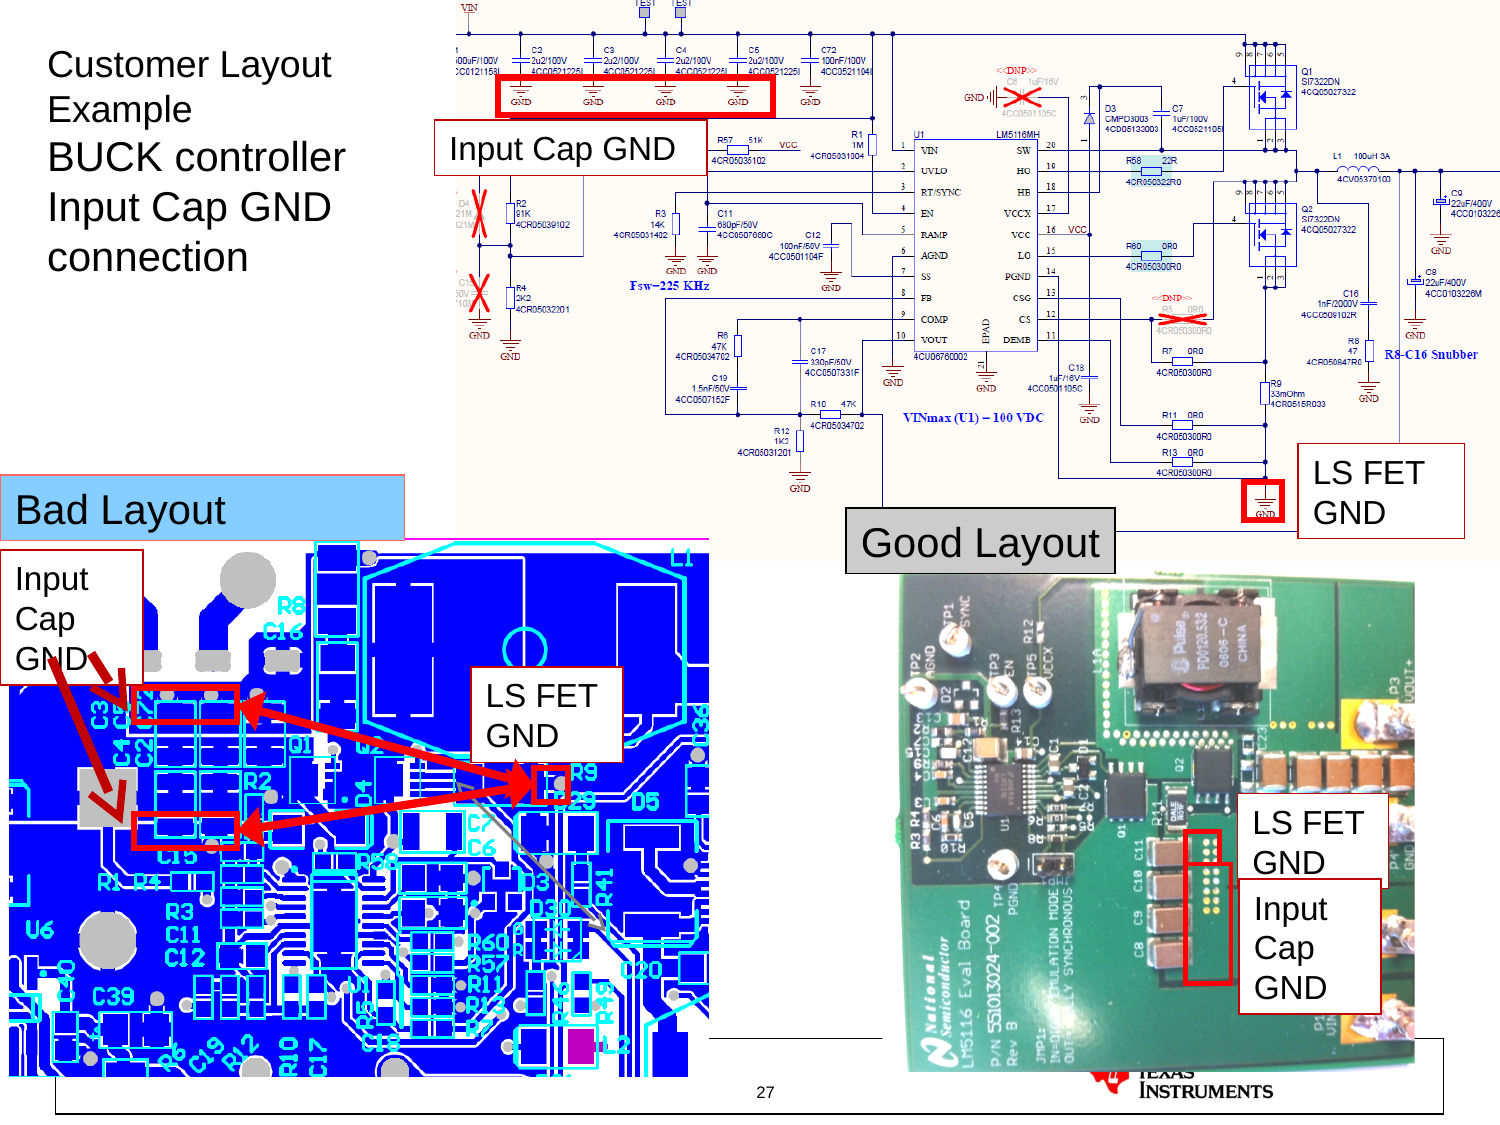

Customer Layout Example
BUCK controller Input Cap GND connection
Input Cap GND
LS FET GND
Bad Layout
Good Layout
Input Cap GND
LS FET GND
LS FET GND
Input Cap GND